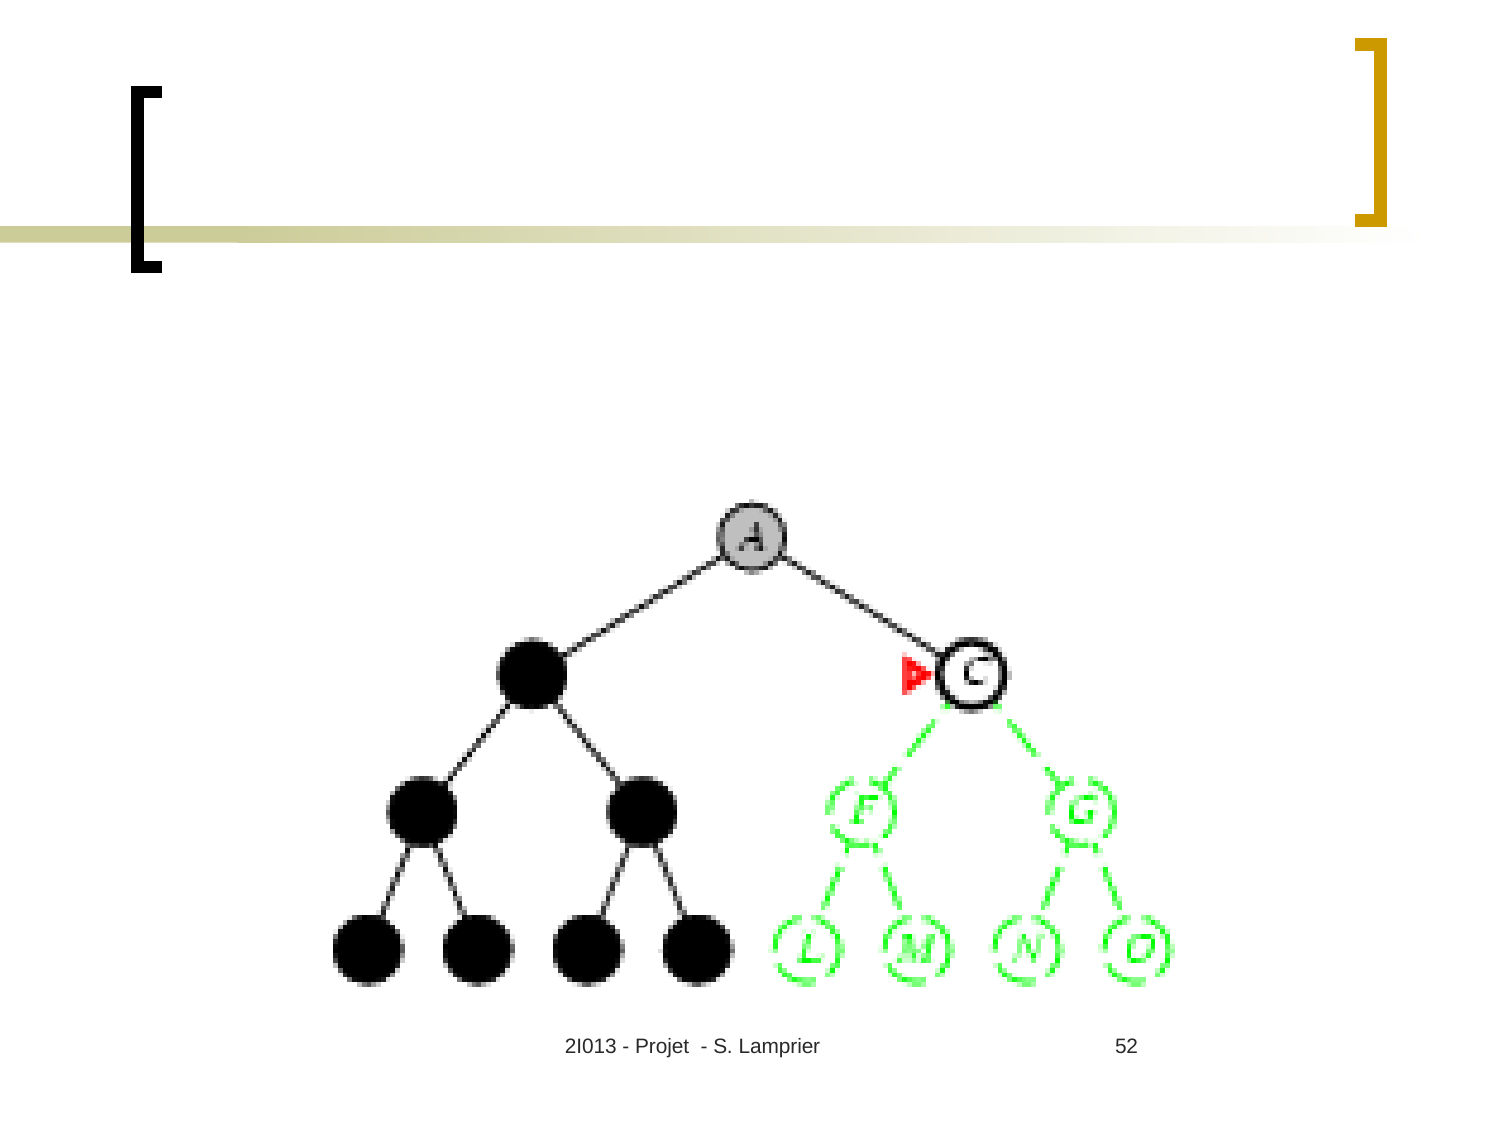

#
2I013 - Projet - S. Lamprier